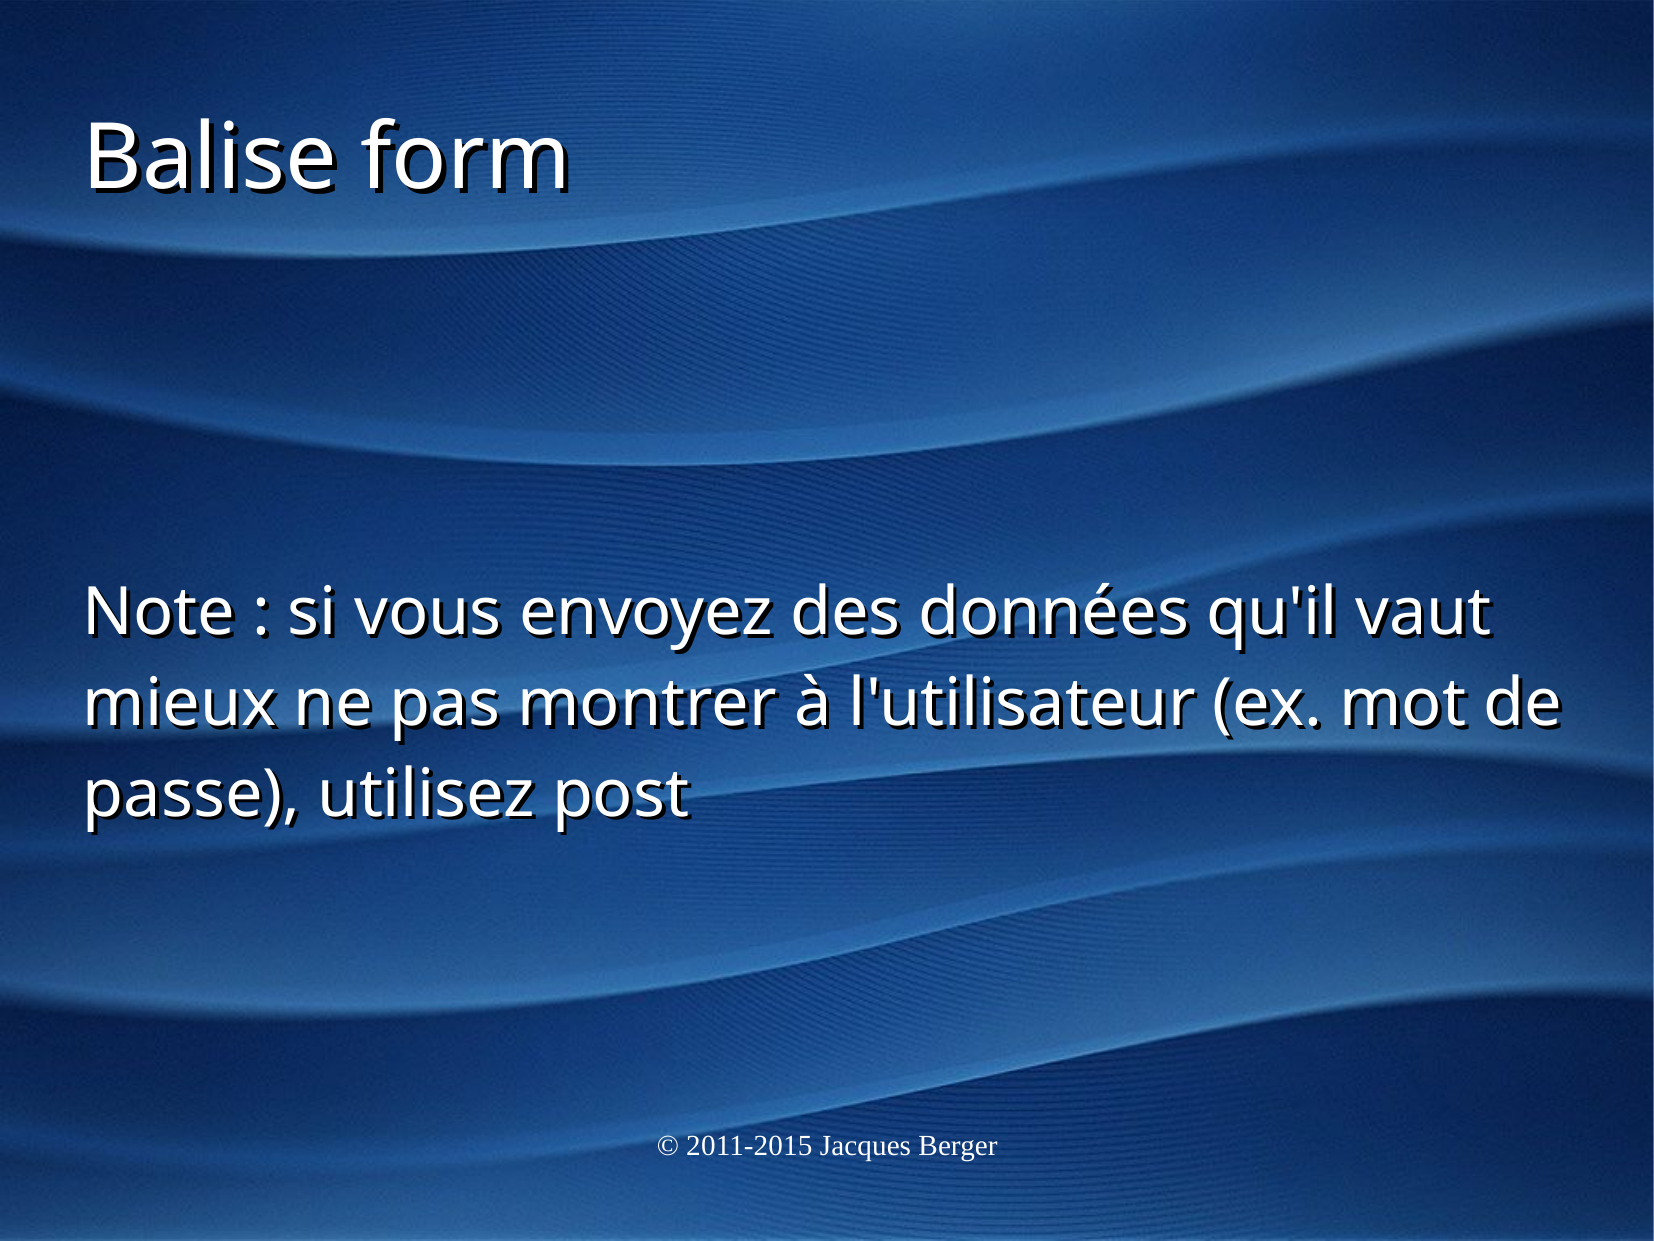

# Balise form
Note : si vous envoyez des données qu'il vaut mieux ne pas montrer à l'utilisateur (ex. mot de passe), utilisez post
© 2011-2015 Jacques Berger